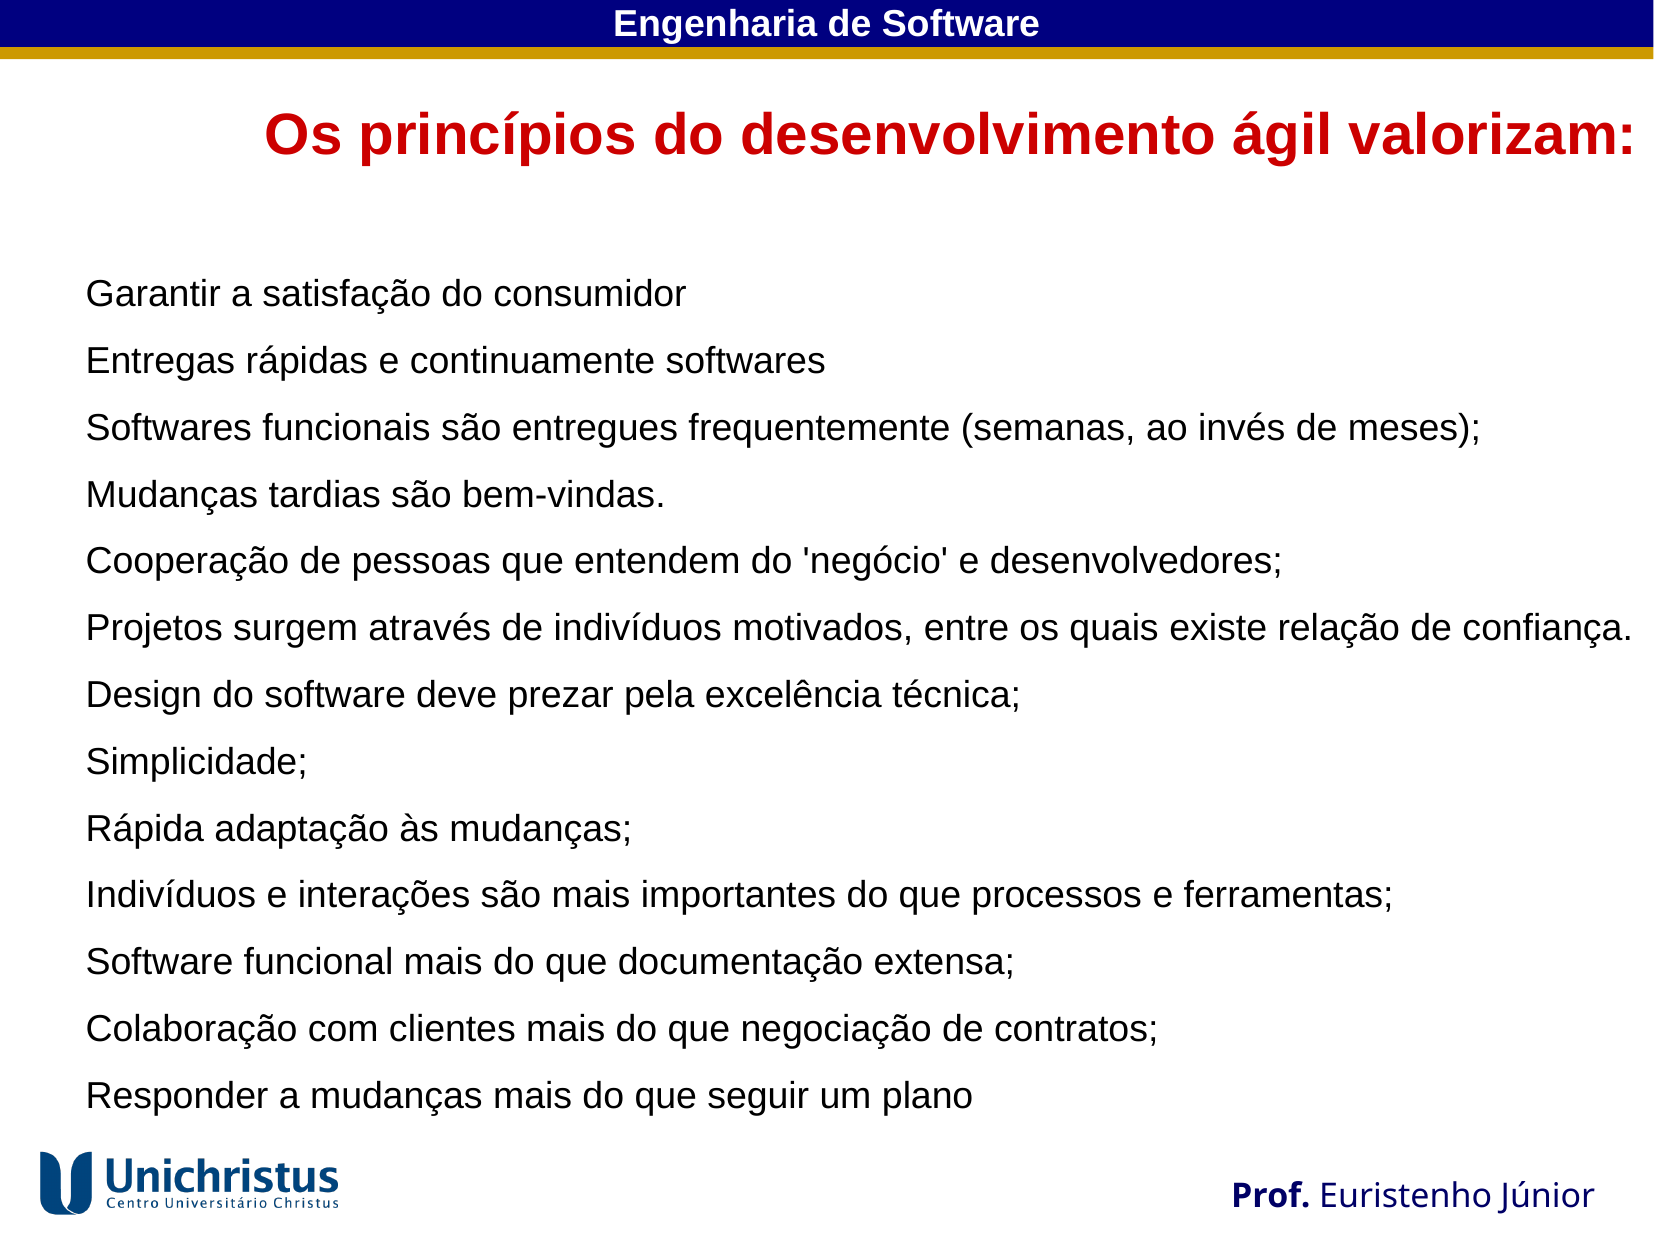

Engenharia de Software
Os princípios do desenvolvimento ágil valorizam:
Garantir a satisfação do consumidor
Entregas rápidas e continuamente softwares
Softwares funcionais são entregues frequentemente (semanas, ao invés de meses);
Mudanças tardias são bem-vindas.
Cooperação de pessoas que entendem do 'negócio' e desenvolvedores;
Projetos surgem através de indivíduos motivados, entre os quais existe relação de confiança.
Design do software deve prezar pela excelência técnica;
Simplicidade;
Rápida adaptação às mudanças;
Indivíduos e interações são mais importantes do que processos e ferramentas;
Software funcional mais do que documentação extensa;
Colaboração com clientes mais do que negociação de contratos;
Responder a mudanças mais do que seguir um plano
Prof. Euristenho Júnior